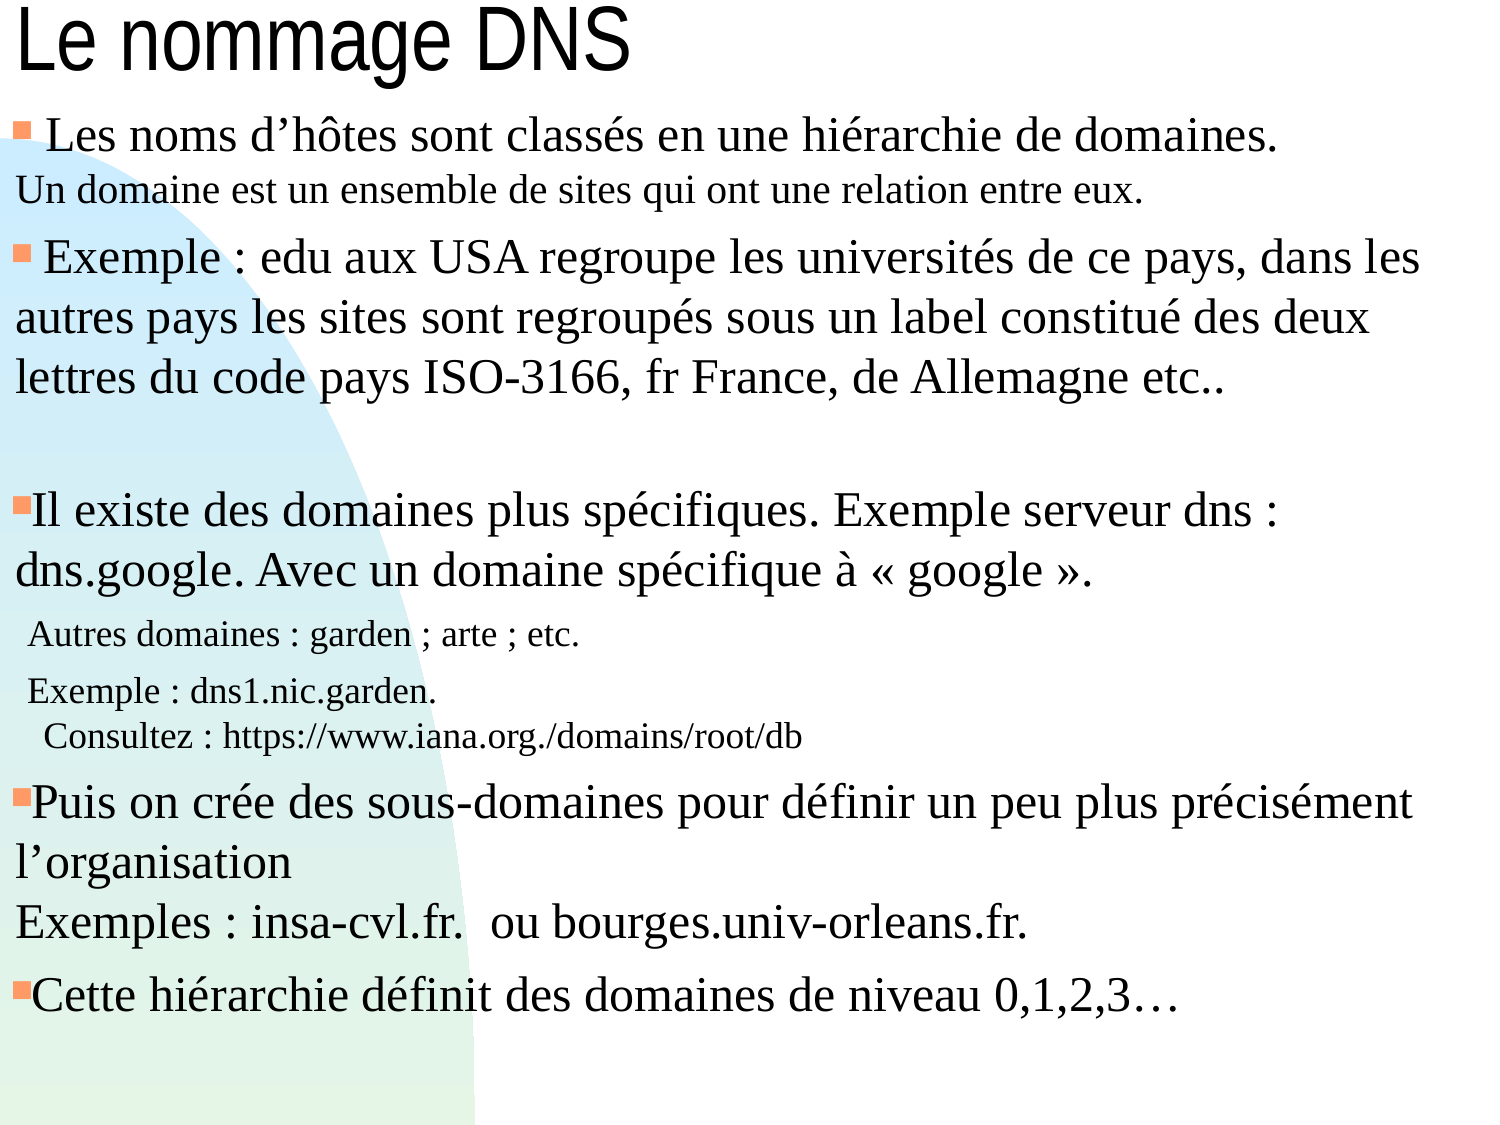

# Le nommage DNS
 Les noms d’hôtes sont classés en une hiérarchie de domaines.
Un domaine est un ensemble de sites qui ont une relation entre eux.
 Exemple : edu aux USA regroupe les universités de ce pays, dans les autres pays les sites sont regroupés sous un label constitué des deux lettres du code pays ISO-3166, fr France, de Allemagne etc..
Il existe des domaines plus spécifiques. Exemple serveur dns :
dns.google. Avec un domaine spécifique à « google ».
Autres domaines : garden ; arte ; etc.
Exemple : dns1.nic.garden.
 Consultez : https://www.iana.org./domains/root/db
Puis on crée des sous-domaines pour définir un peu plus précisément l’organisation
Exemples : insa-cvl.fr. ou bourges.univ-orleans.fr.
Cette hiérarchie définit des domaines de niveau 0,1,2,3…